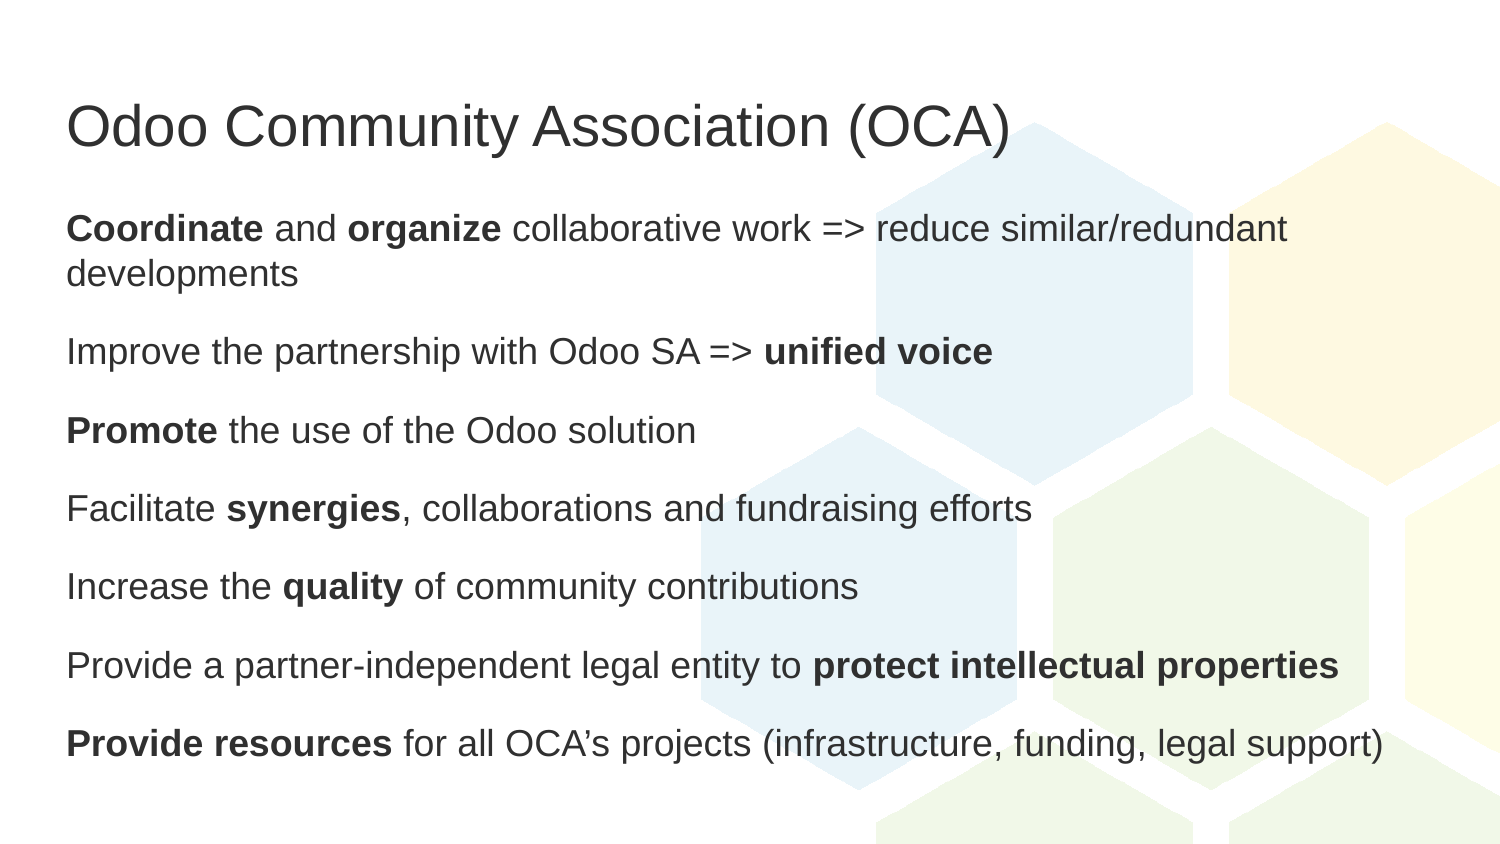

# Odoo Community Association (OCA)
Coordinate and organize collaborative work => reduce similar/redundant developments
Improve the partnership with Odoo SA => unified voice
Promote the use of the Odoo solution
Facilitate synergies, collaborations and fundraising efforts
Increase the quality of community contributions
Provide a partner-independent legal entity to protect intellectual properties
Provide resources for all OCA’s projects (infrastructure, funding, legal support)